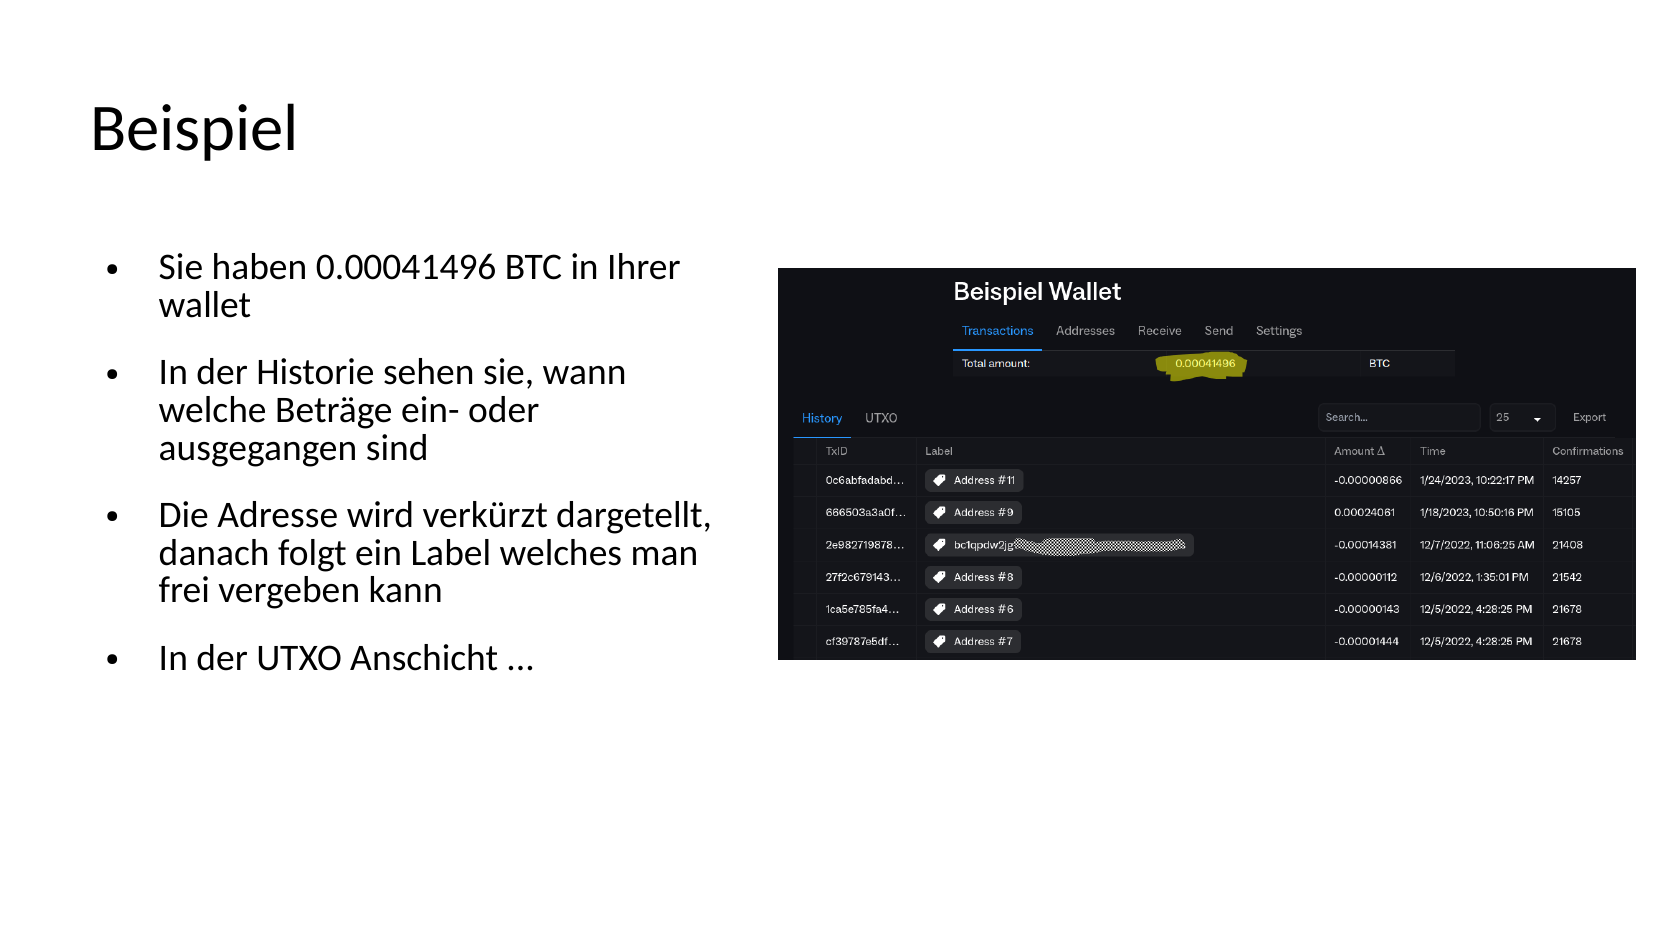

# Beispiel
Sie haben 0.00041496 BTC in Ihrer wallet
In der Historie sehen sie, wann welche Beträge ein- oder ausgegangen sind
Die Adresse wird verkürzt dargetellt, danach folgt ein Label welches man frei vergeben kann
In der UTXO Anschicht ...